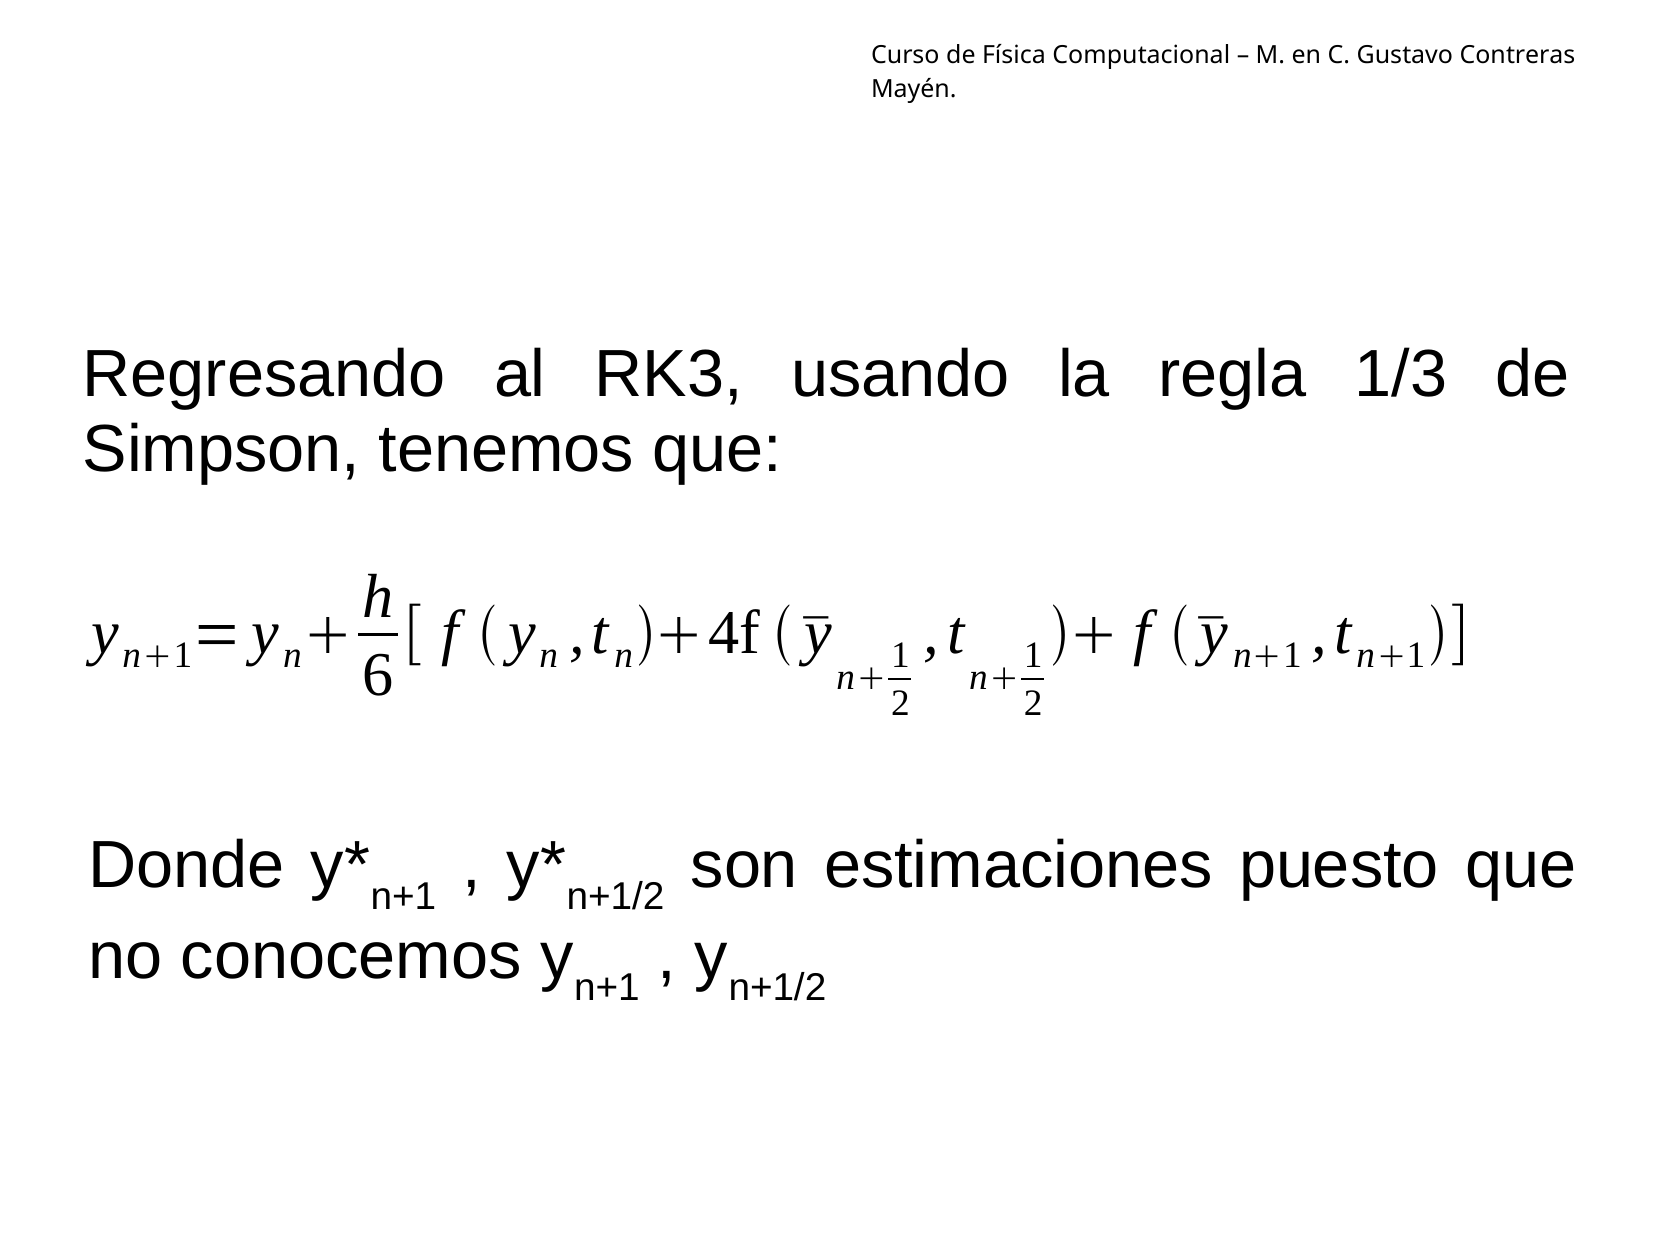

#
Regresando al RK3, usando la regla 1/3 de Simpson, tenemos que:
Donde y*n+1 , y*n+1/2 son estimaciones puesto que no conocemos yn+1 , yn+1/2